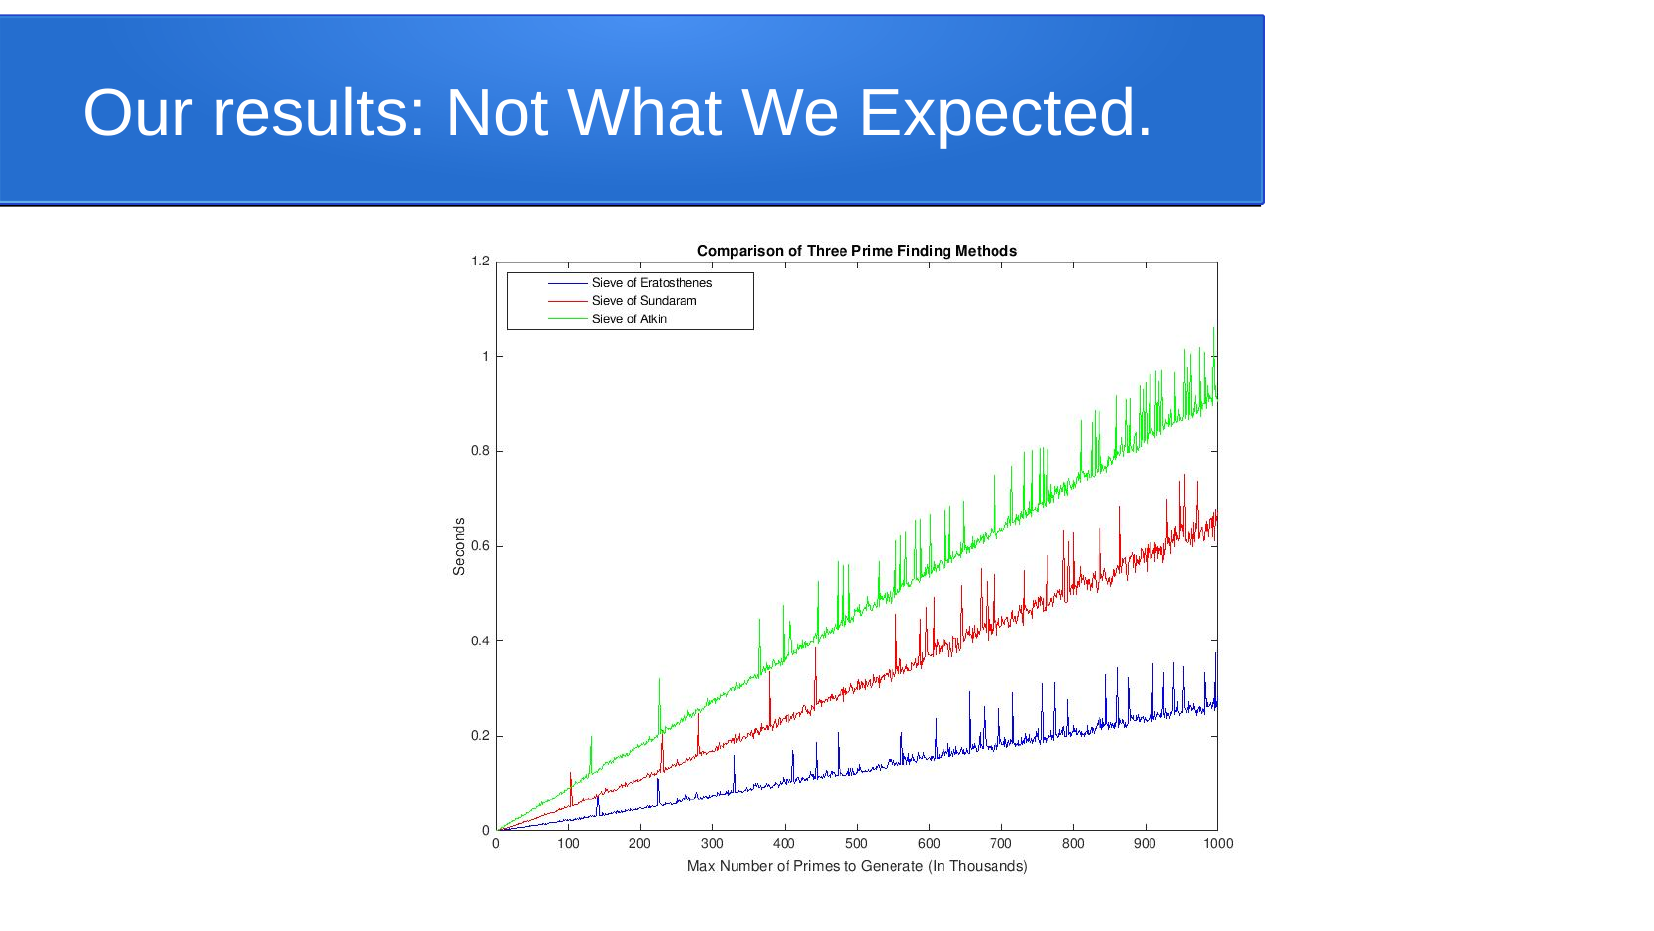

# Our results: Not What We Expected.